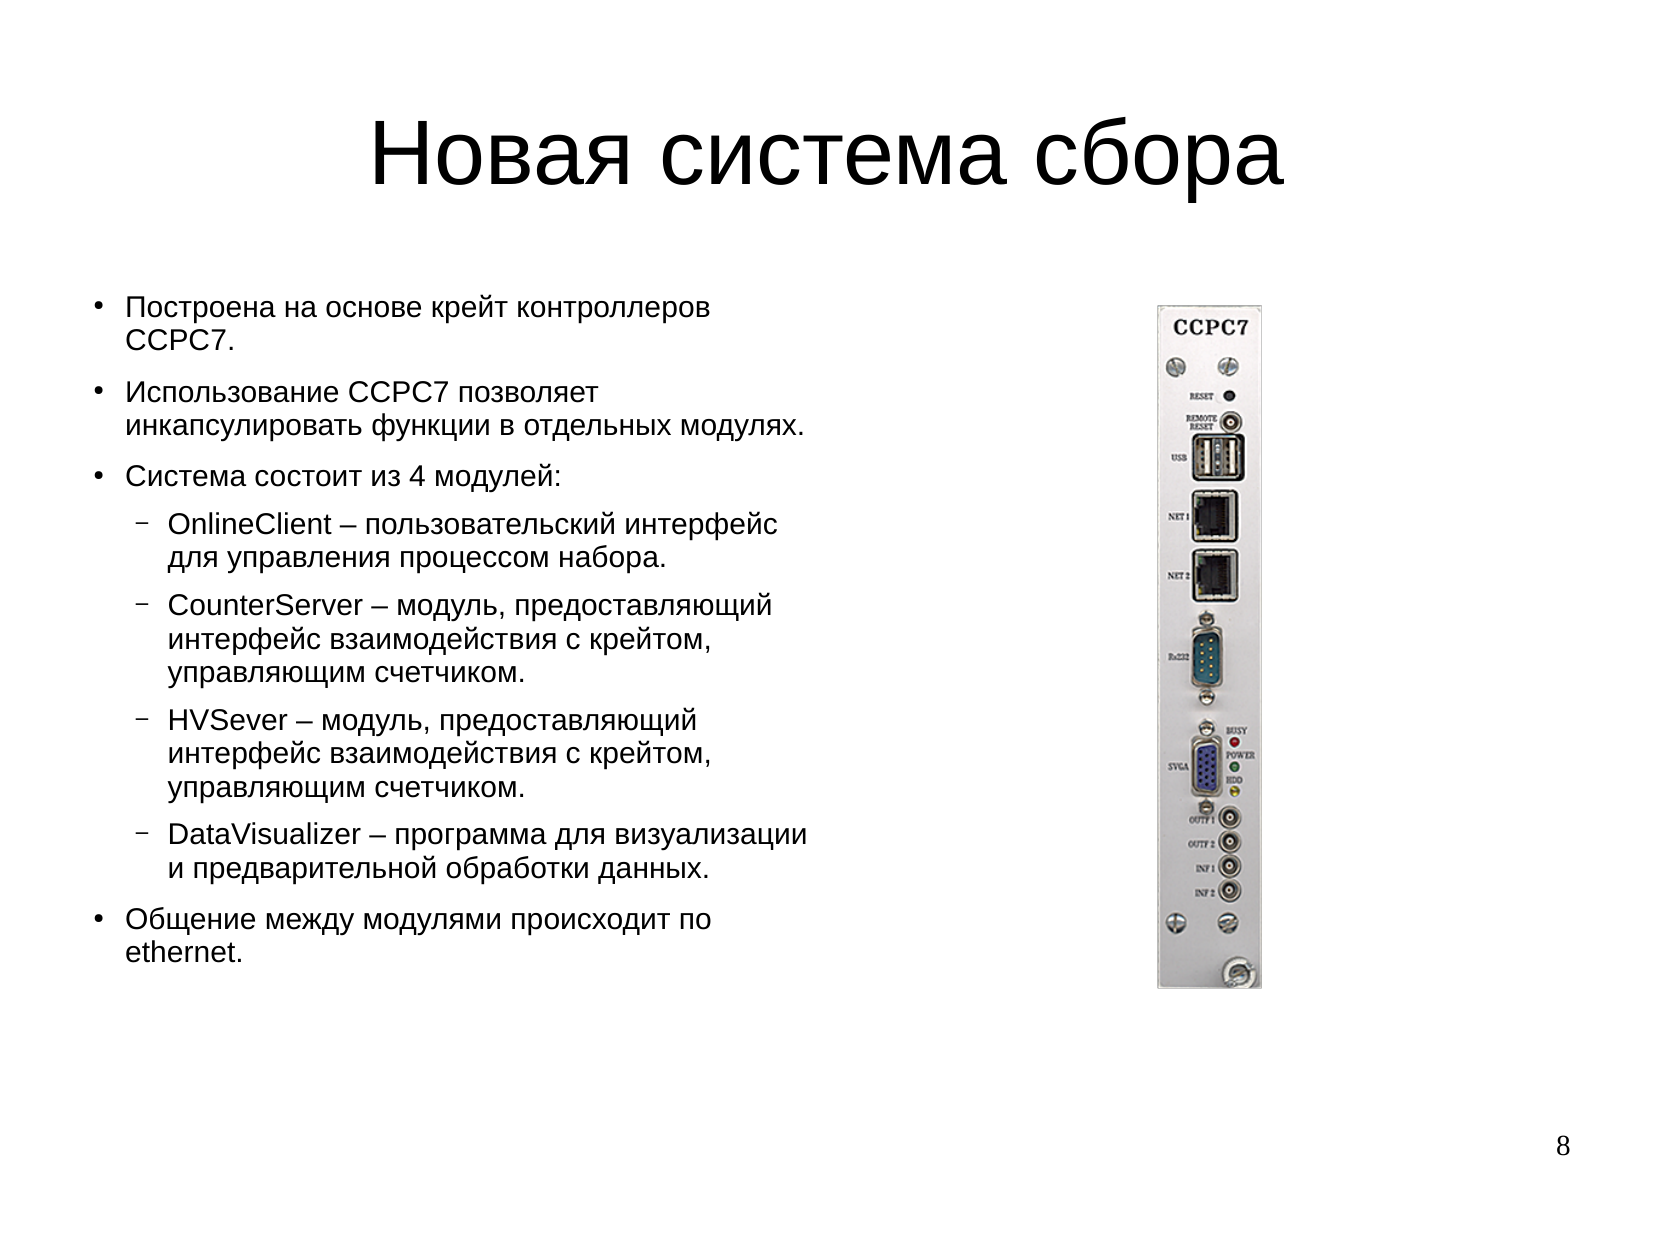

# Новая система сбора
Построена на основе крейт контроллеров CCPC7.
Использование CCPC7 позволяет инкапсулировать функции в отдельных модулях.
Система состоит из 4 модулей:
OnlineClient – пользовательский интерфейс для управления процессом набора.
CounterServer – модуль, предоставляющий интерфейс взаимодействия с крейтом, управляющим счетчиком.
HVSever – модуль, предоставляющий интерфейс взаимодействия с крейтом, управляющим счетчиком.
DataVisualizer – программа для визуализации и предварительной обработки данных.
Общение между модулями происходит по ethernet.
8